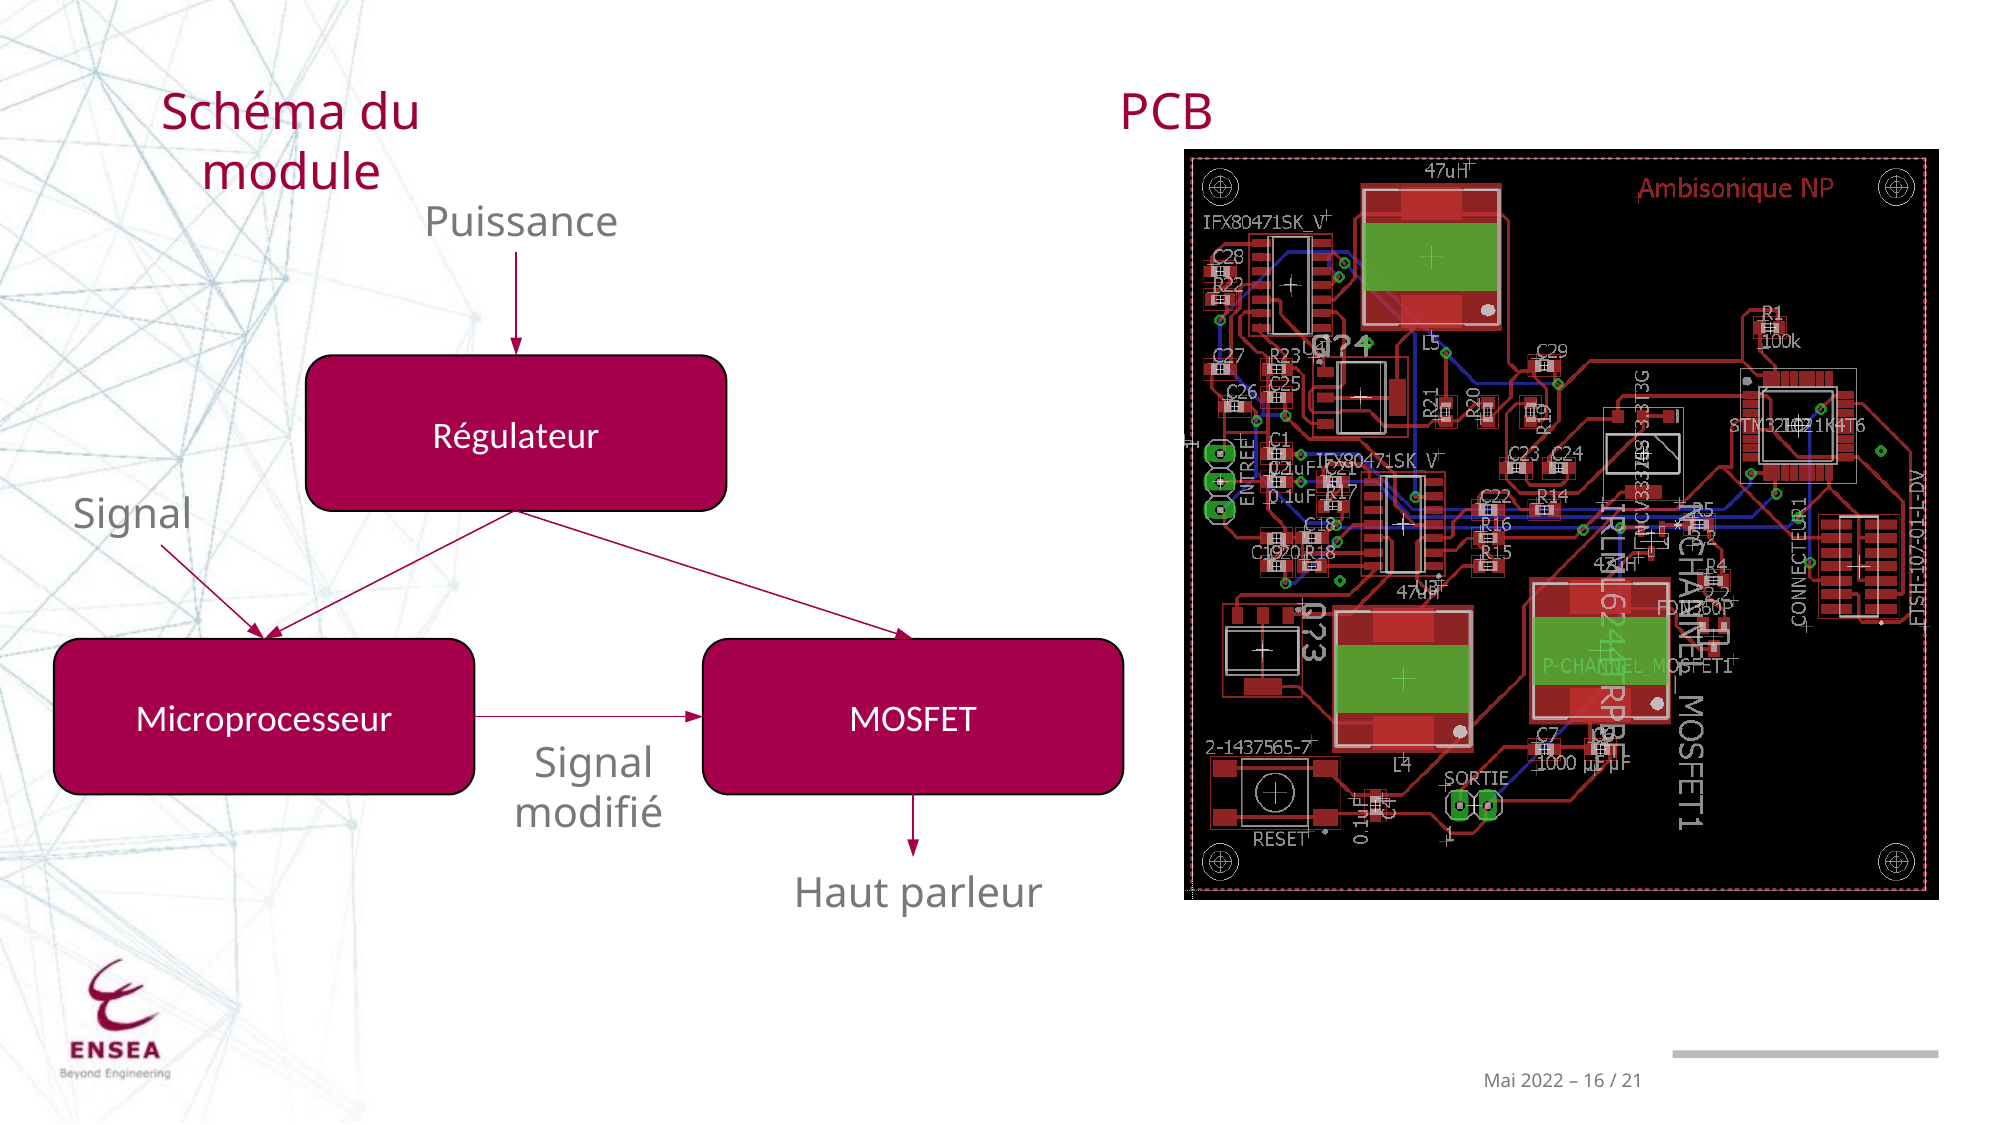

Schéma du module
PCB
 Puissance
Régulateur
Signal
Microprocesseur
MOSFET
 Signal modifié
 Haut parleur
Mai 2022 – / 21